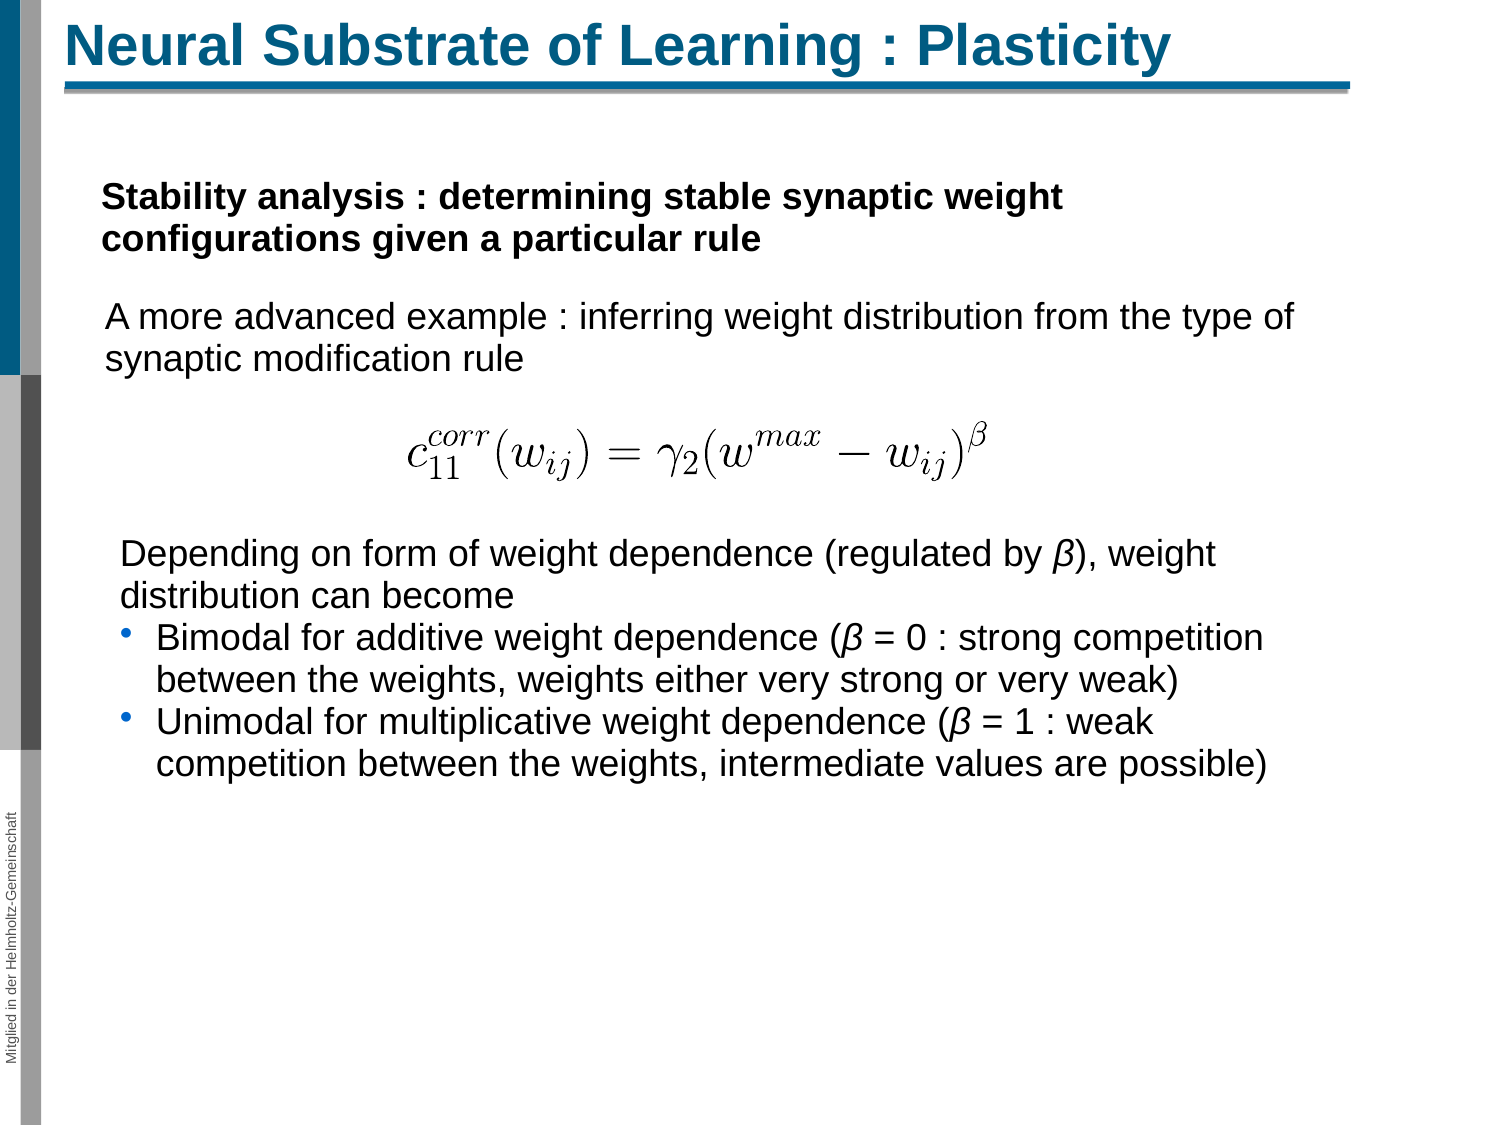

Neural Substrate of Learning : Plasticity
Stability analysis : determining stable synaptic weight configurations given a particular rule
A more advanced example : inferring weight distribution from the type of
synaptic modification rule
Depending on form of weight dependence (regulated by β), weight distribution can become
Bimodal for additive weight dependence (β = 0 : strong competition between the weights, weights either very strong or very weak)
Unimodal for multiplicative weight dependence (β = 1 : weak competition between the weights, intermediate values are possible)